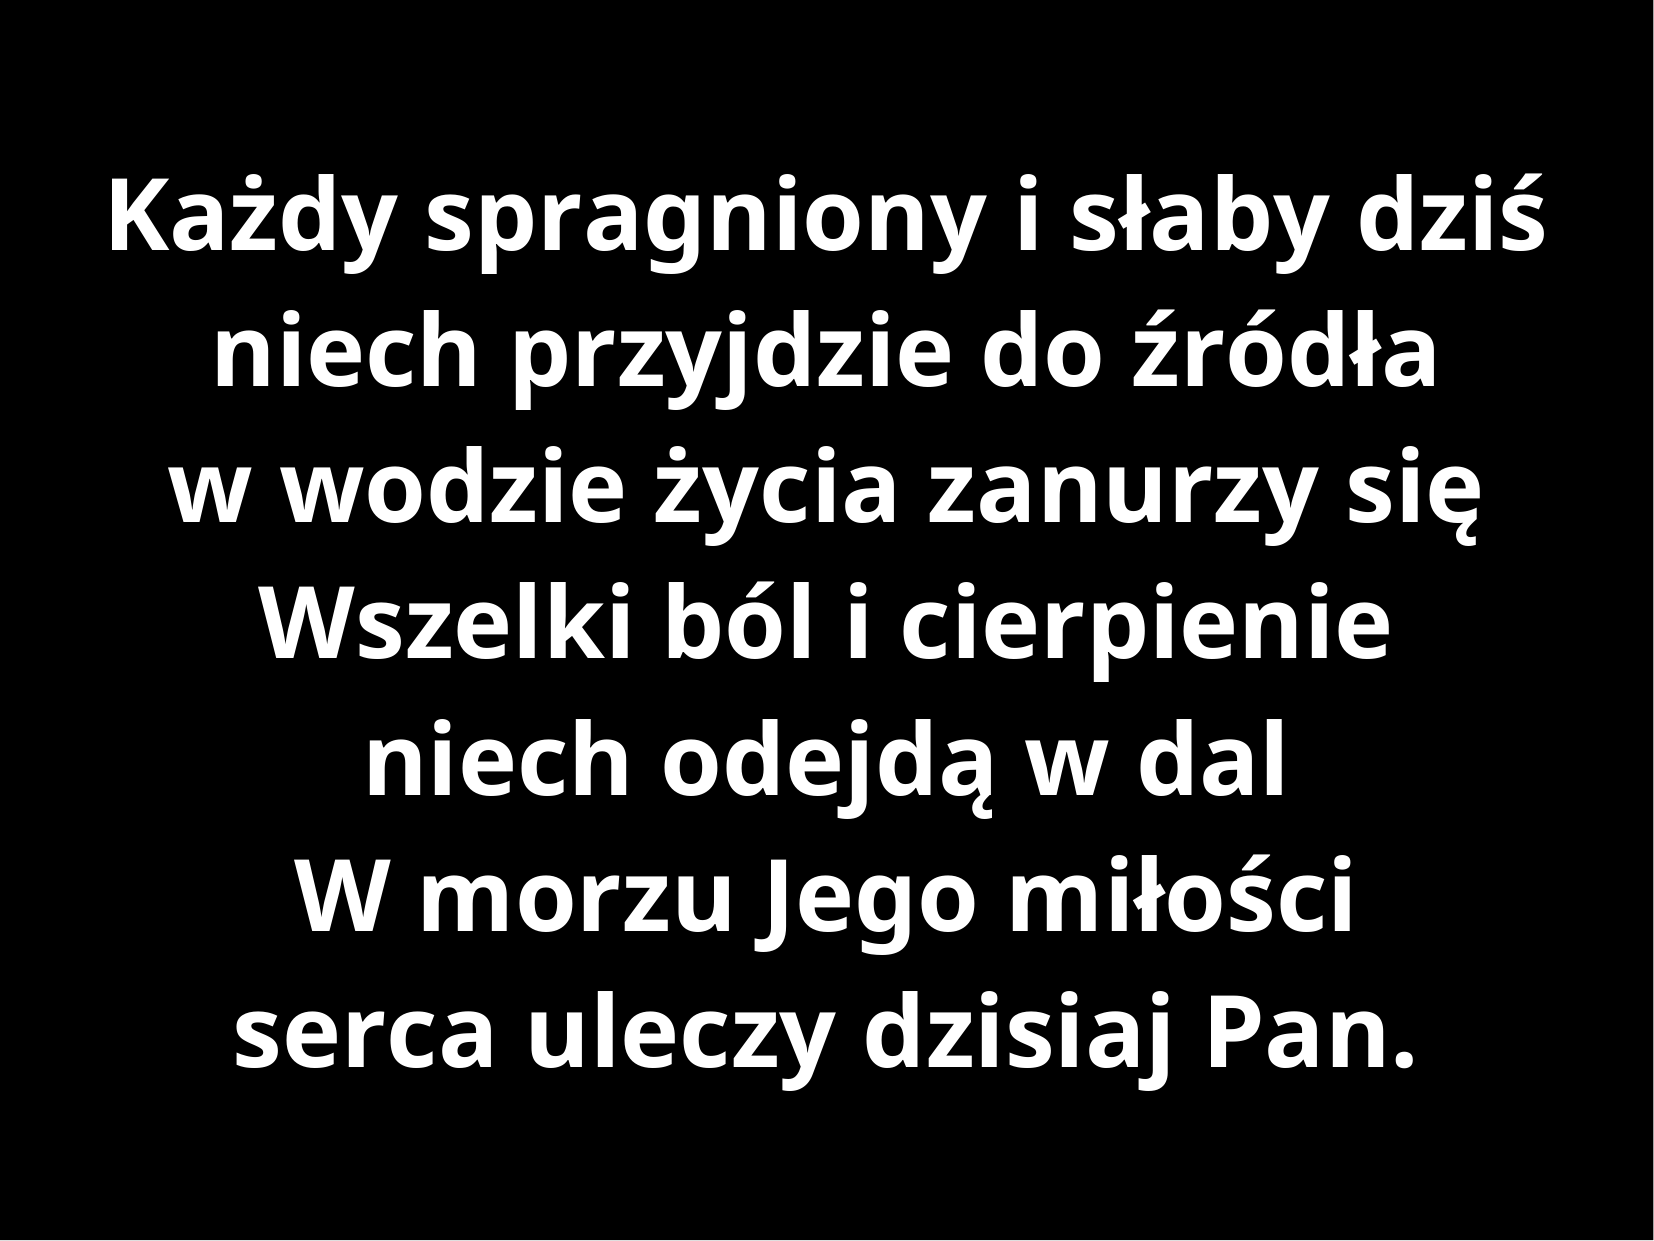

# Każdy spragniony i słaby dziś niech przyjdzie do źródła w wodzie życia zanurzy się Wszelki ból i cierpienie niech odejdą w dal W morzu Jego miłości serca uleczy dzisiaj Pan.